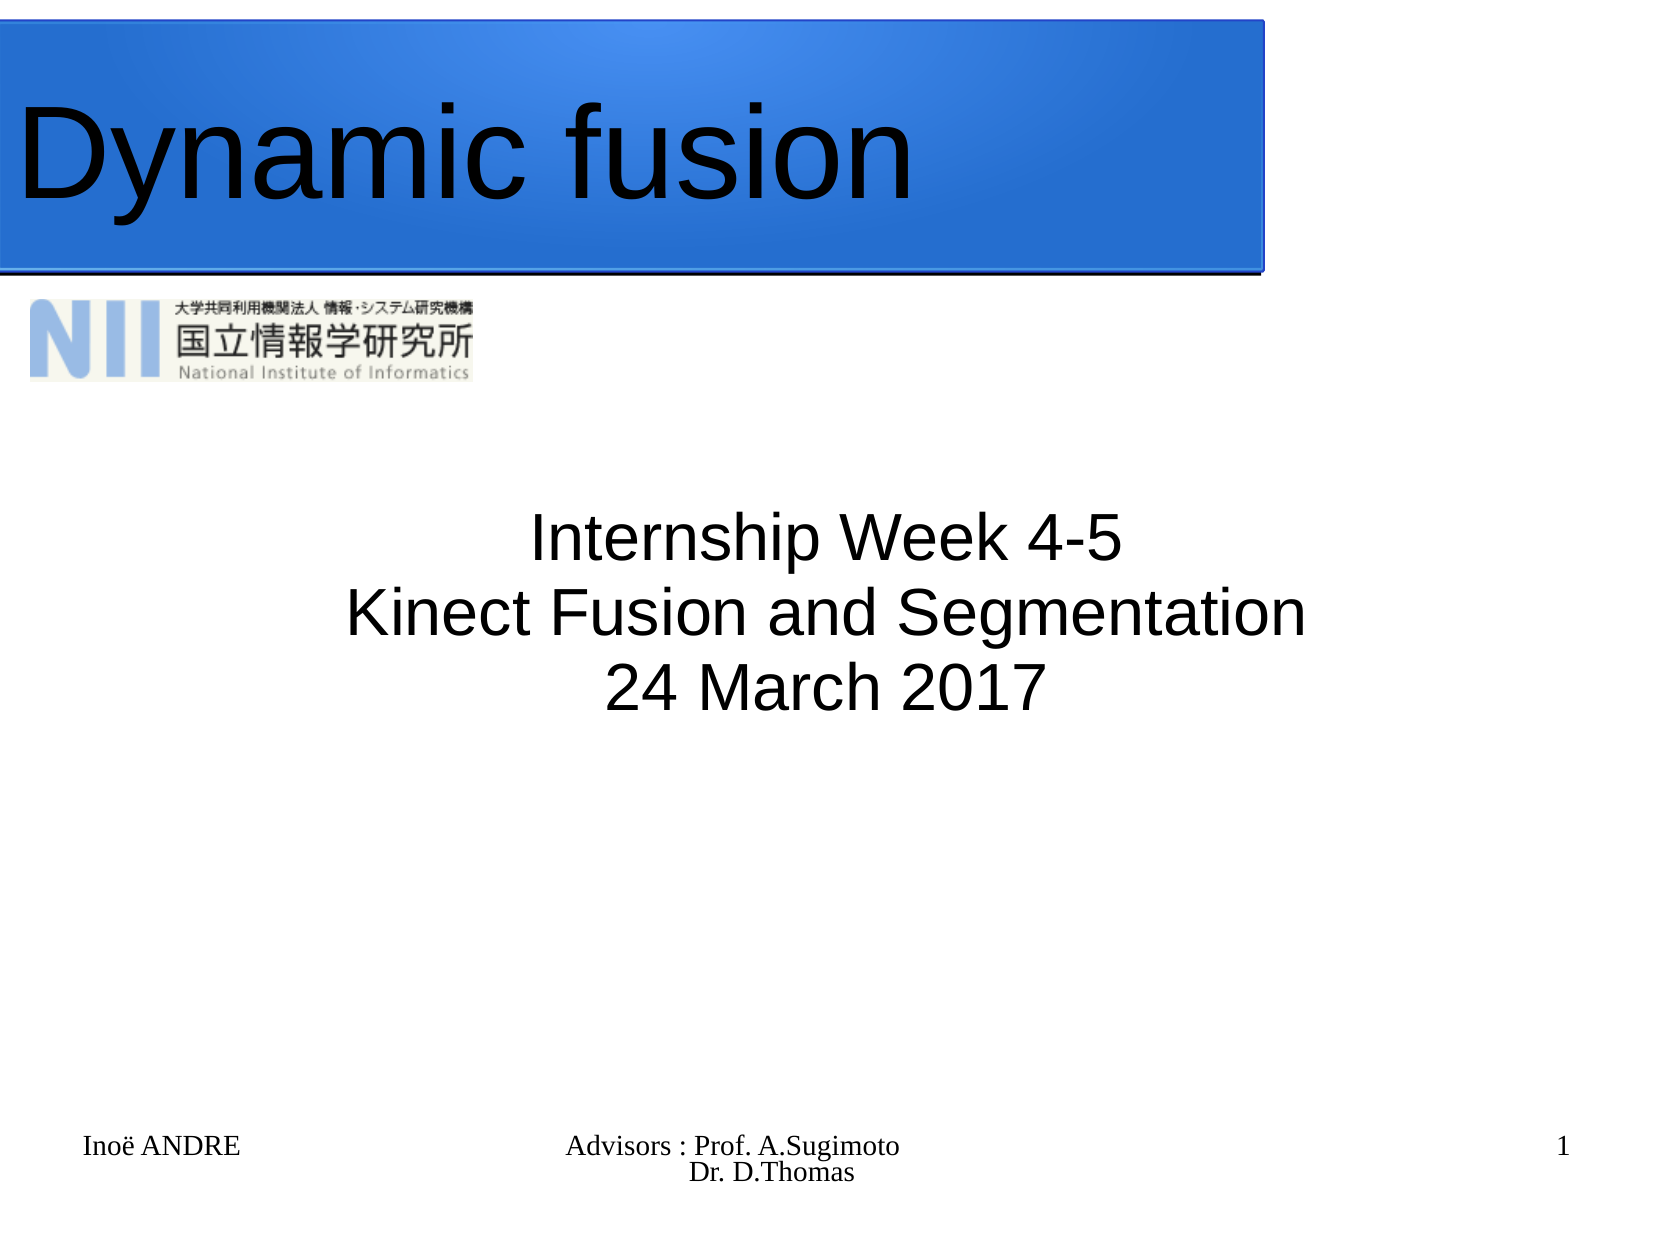

# Dynamic fusion
Internship Week 4-5
Kinect Fusion and Segmentation
24 March 2017
Inoë ANDRE
Advisors : Prof. A.Sugimoto Dr. D.Thomas
1